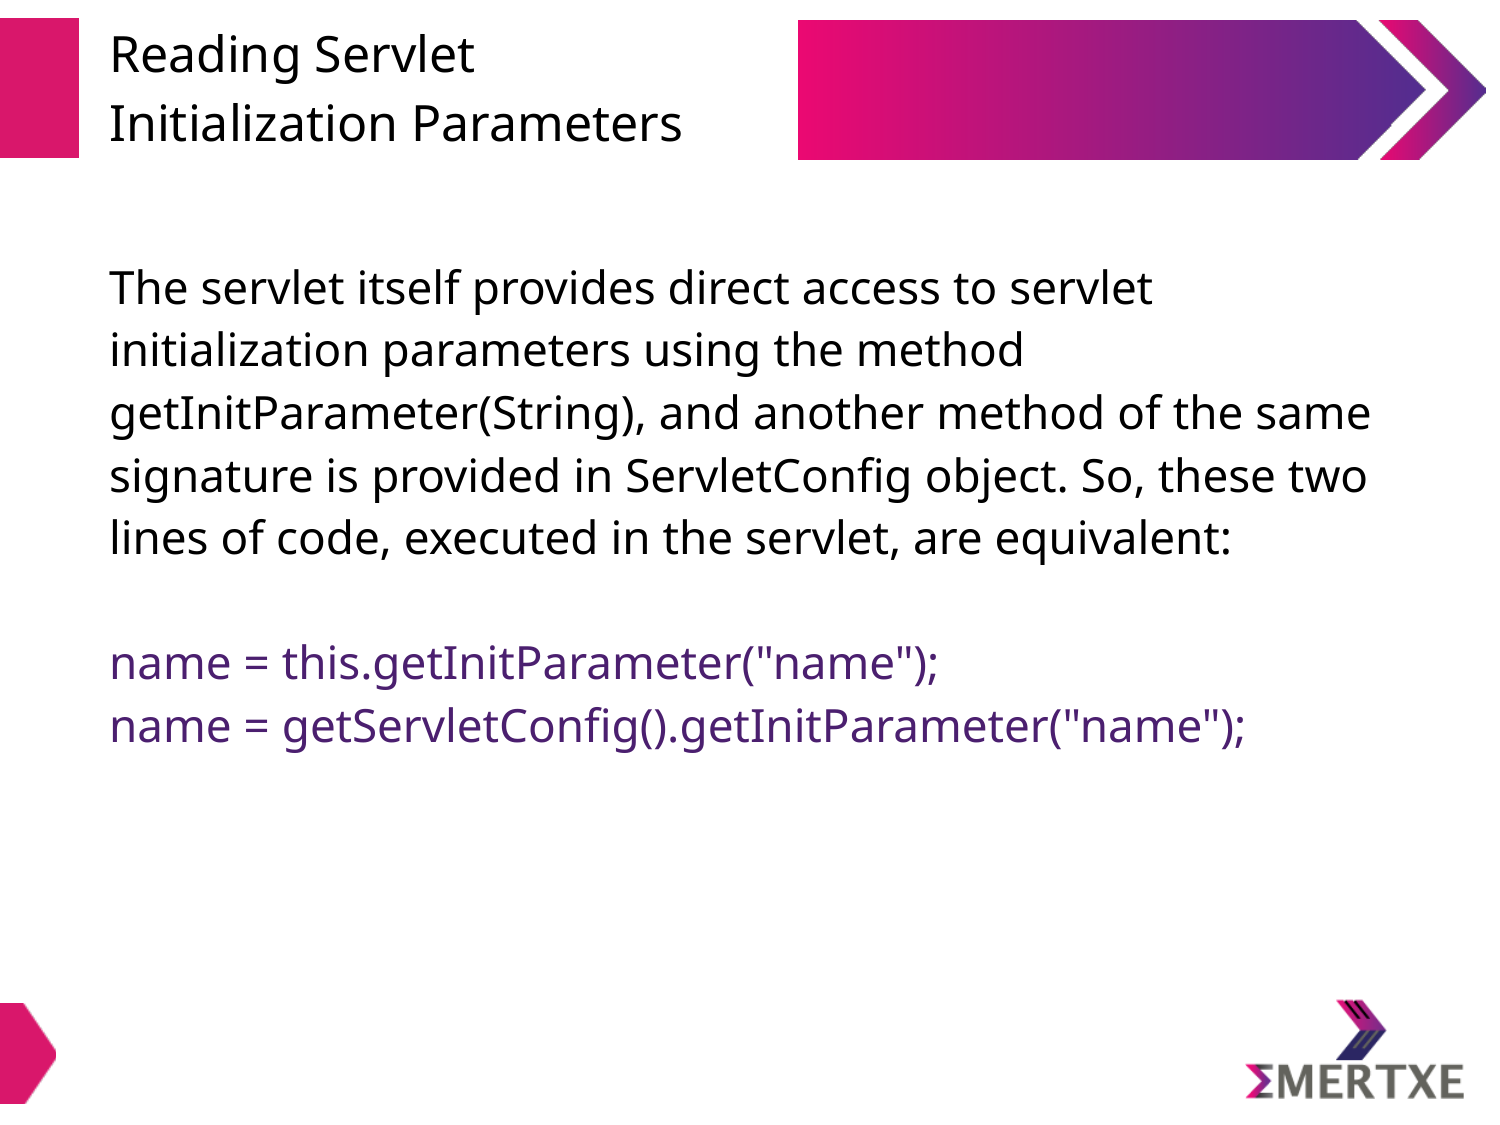

Reading Servlet Initialization Parameters
The servlet itself provides direct access to servlet initialization parameters using the method getInitParameter(String), and another method of the same signature is provided in ServletConfig object. So, these two lines of code, executed in the servlet, are equivalent:
name = this.getInitParameter("name");
name = getServletConfig().getInitParameter("name");